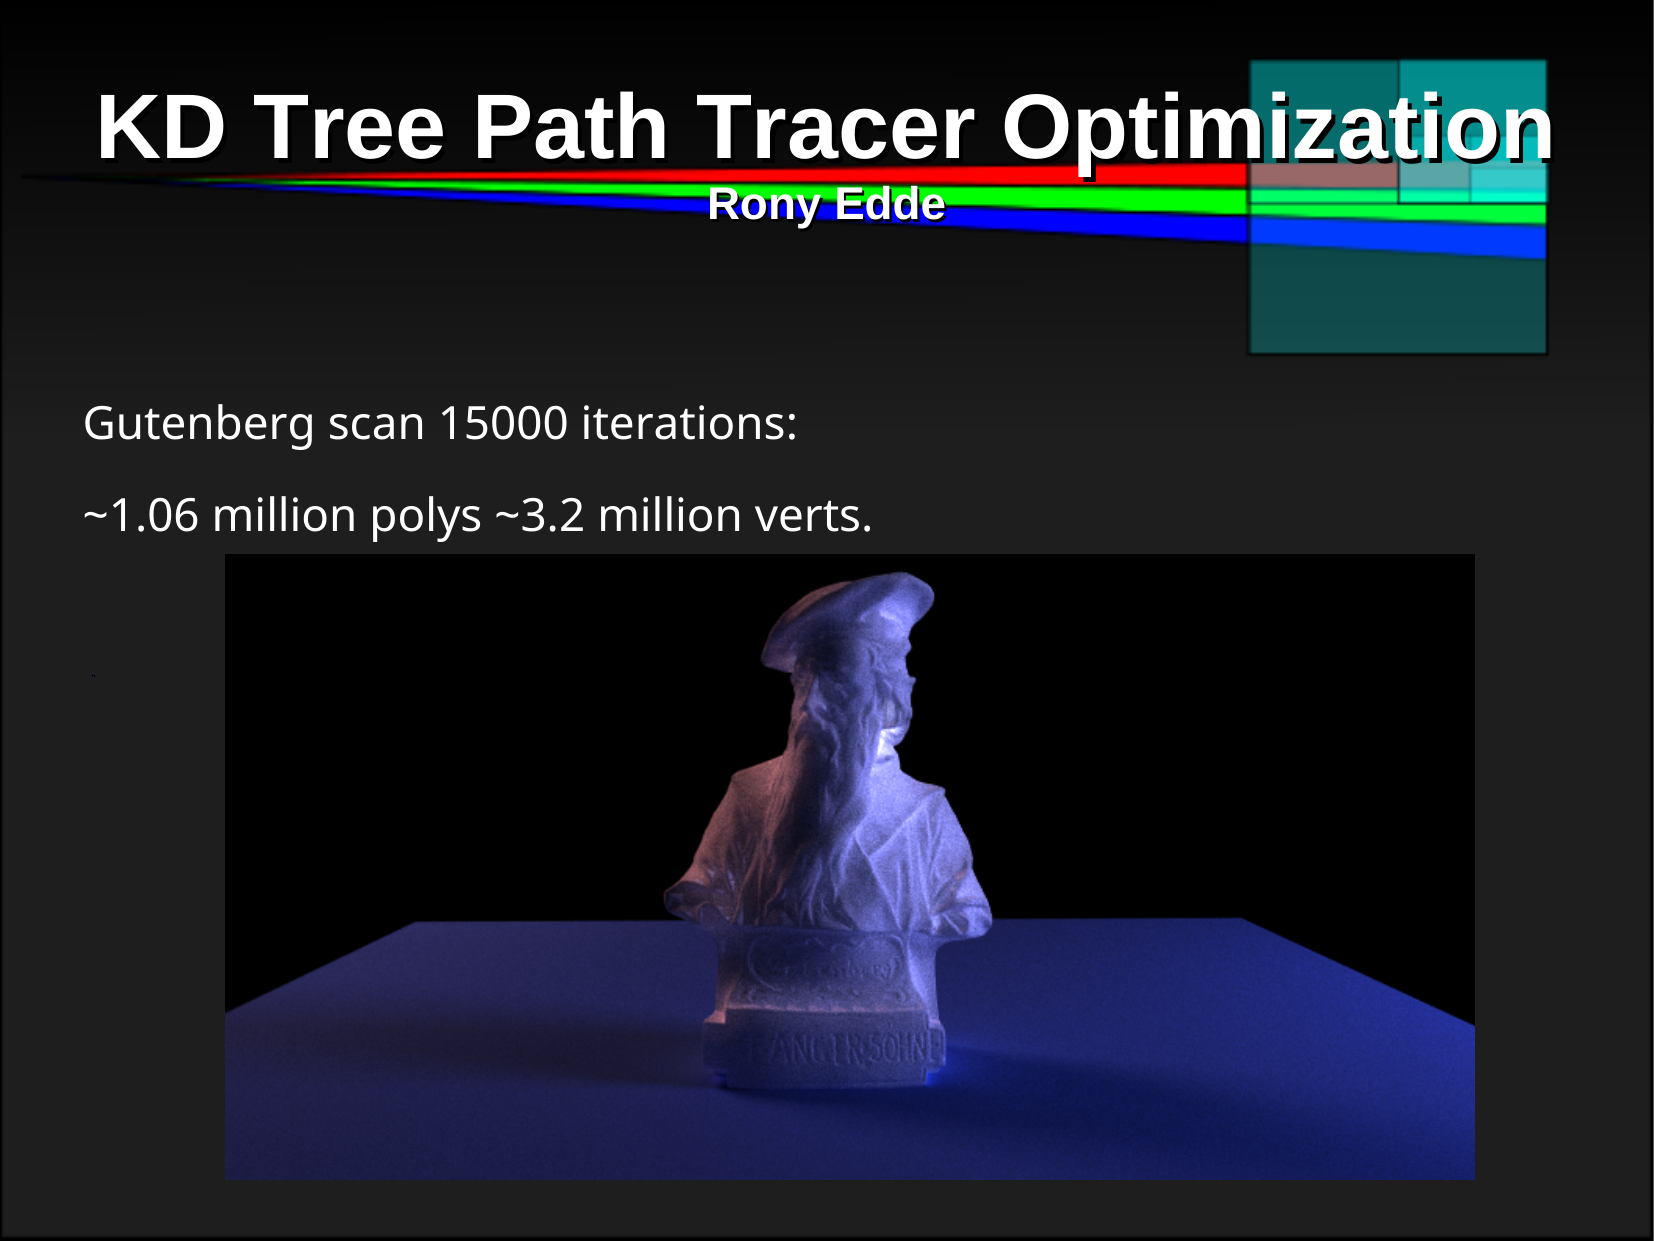

# KD Tree Path Tracer Optimization Rony Edde
Gutenberg scan 15000 iterations:
~1.06 million polys ~3.2 million verts.